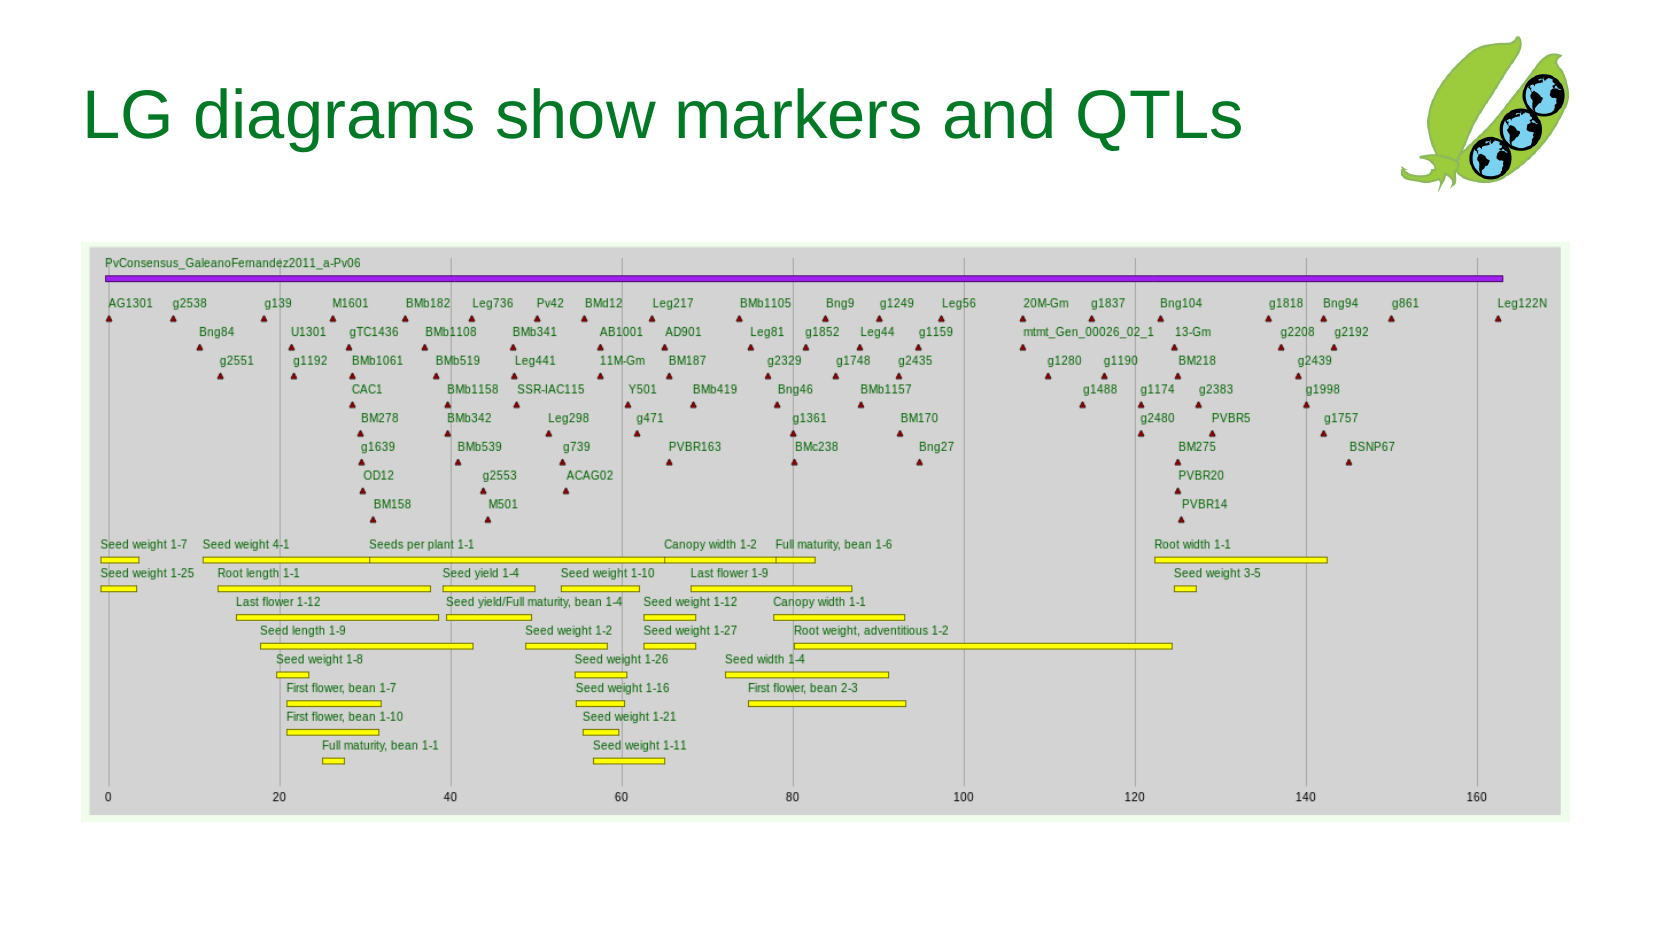

# LG diagrams show markers and QTLs